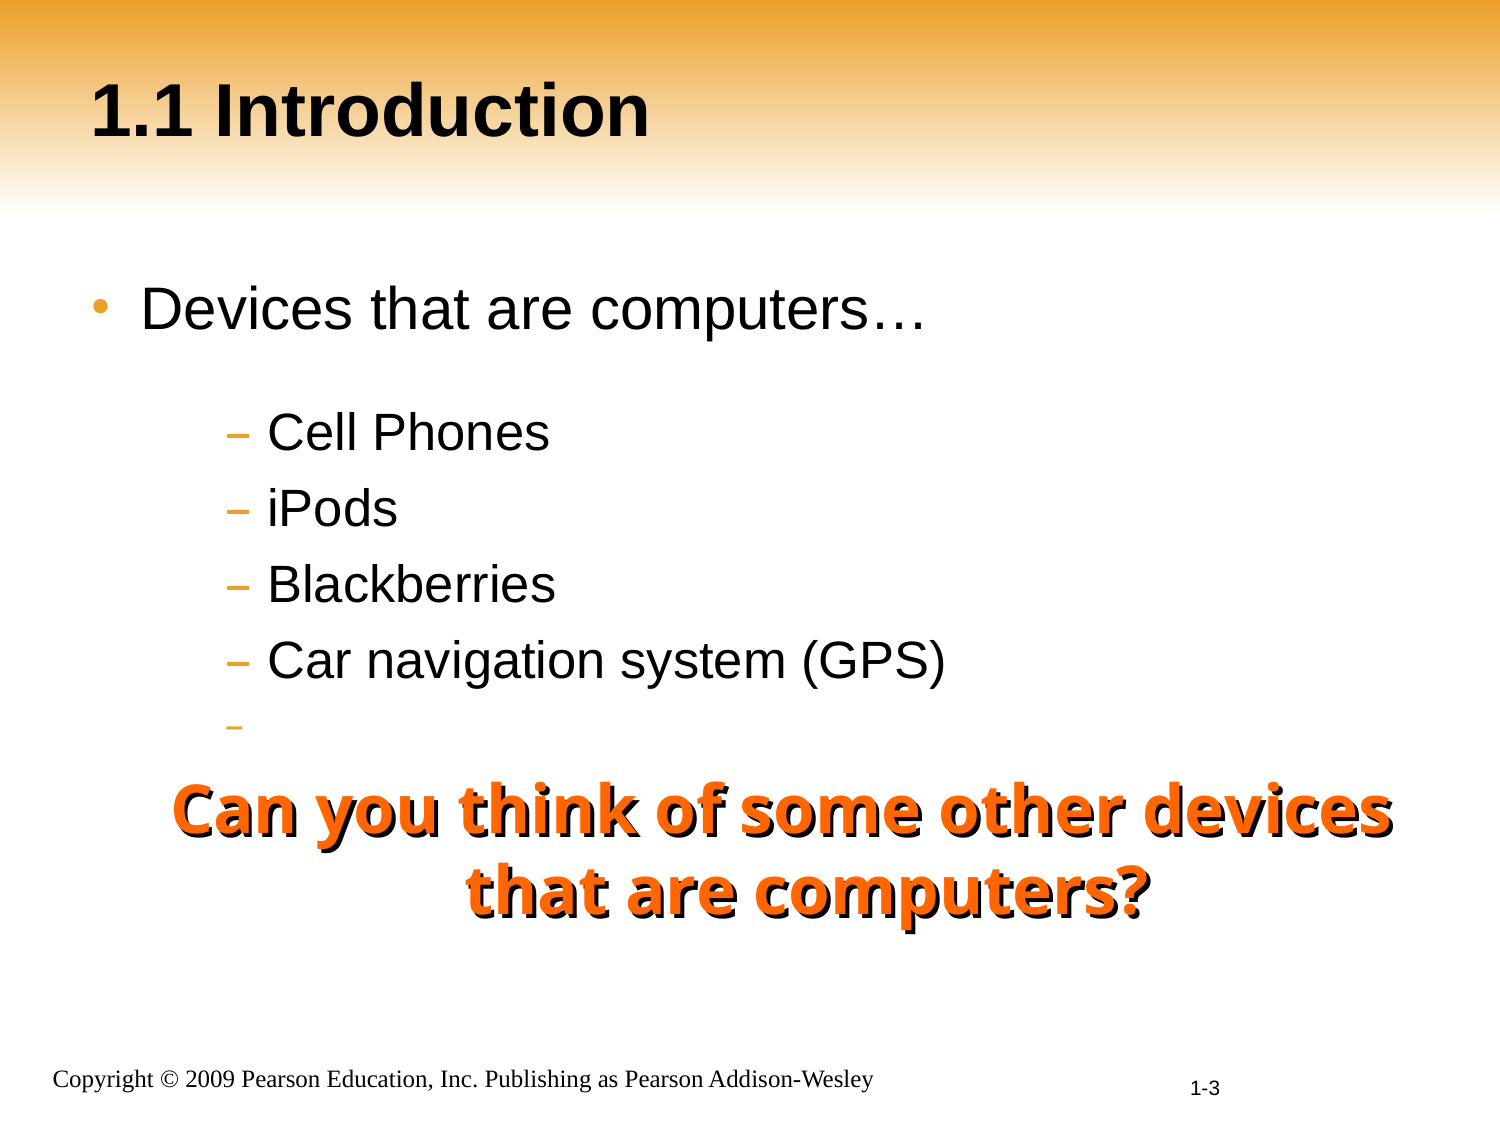

# 1.1 Introduction
Devices that are computers…
Cell Phones
iPods
Blackberries
Car navigation system (GPS)
Can you think of some other devices that are computers?
1-2